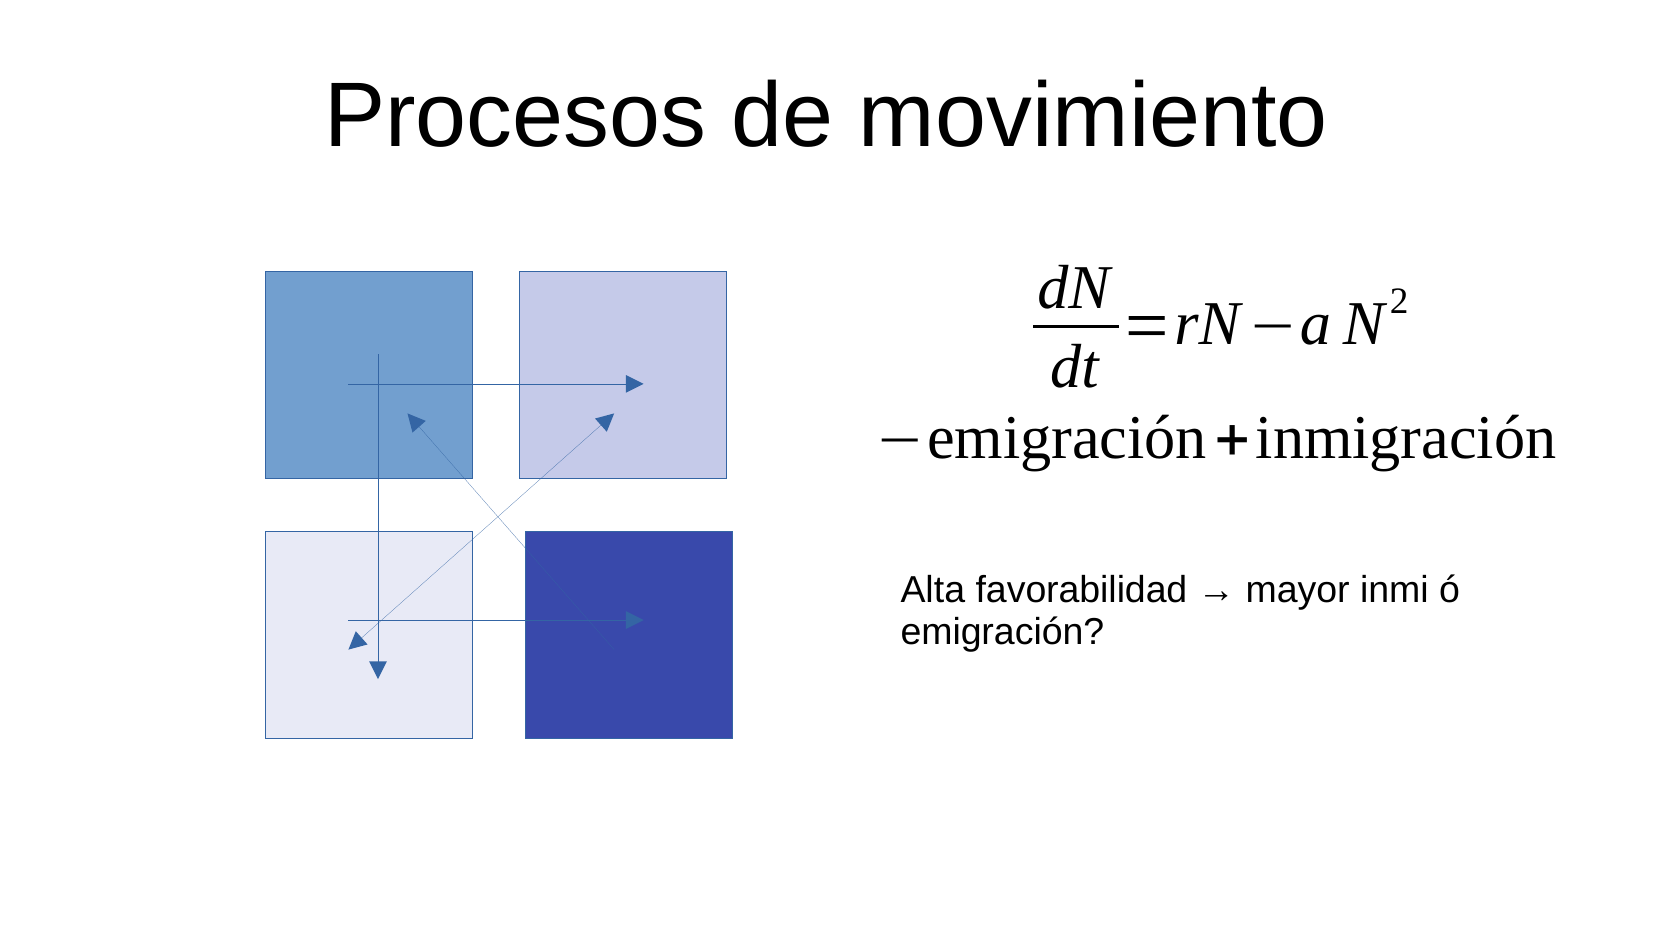

# Procesos de movimiento
Alta favorabilidad → mayor inmi ó emigración?